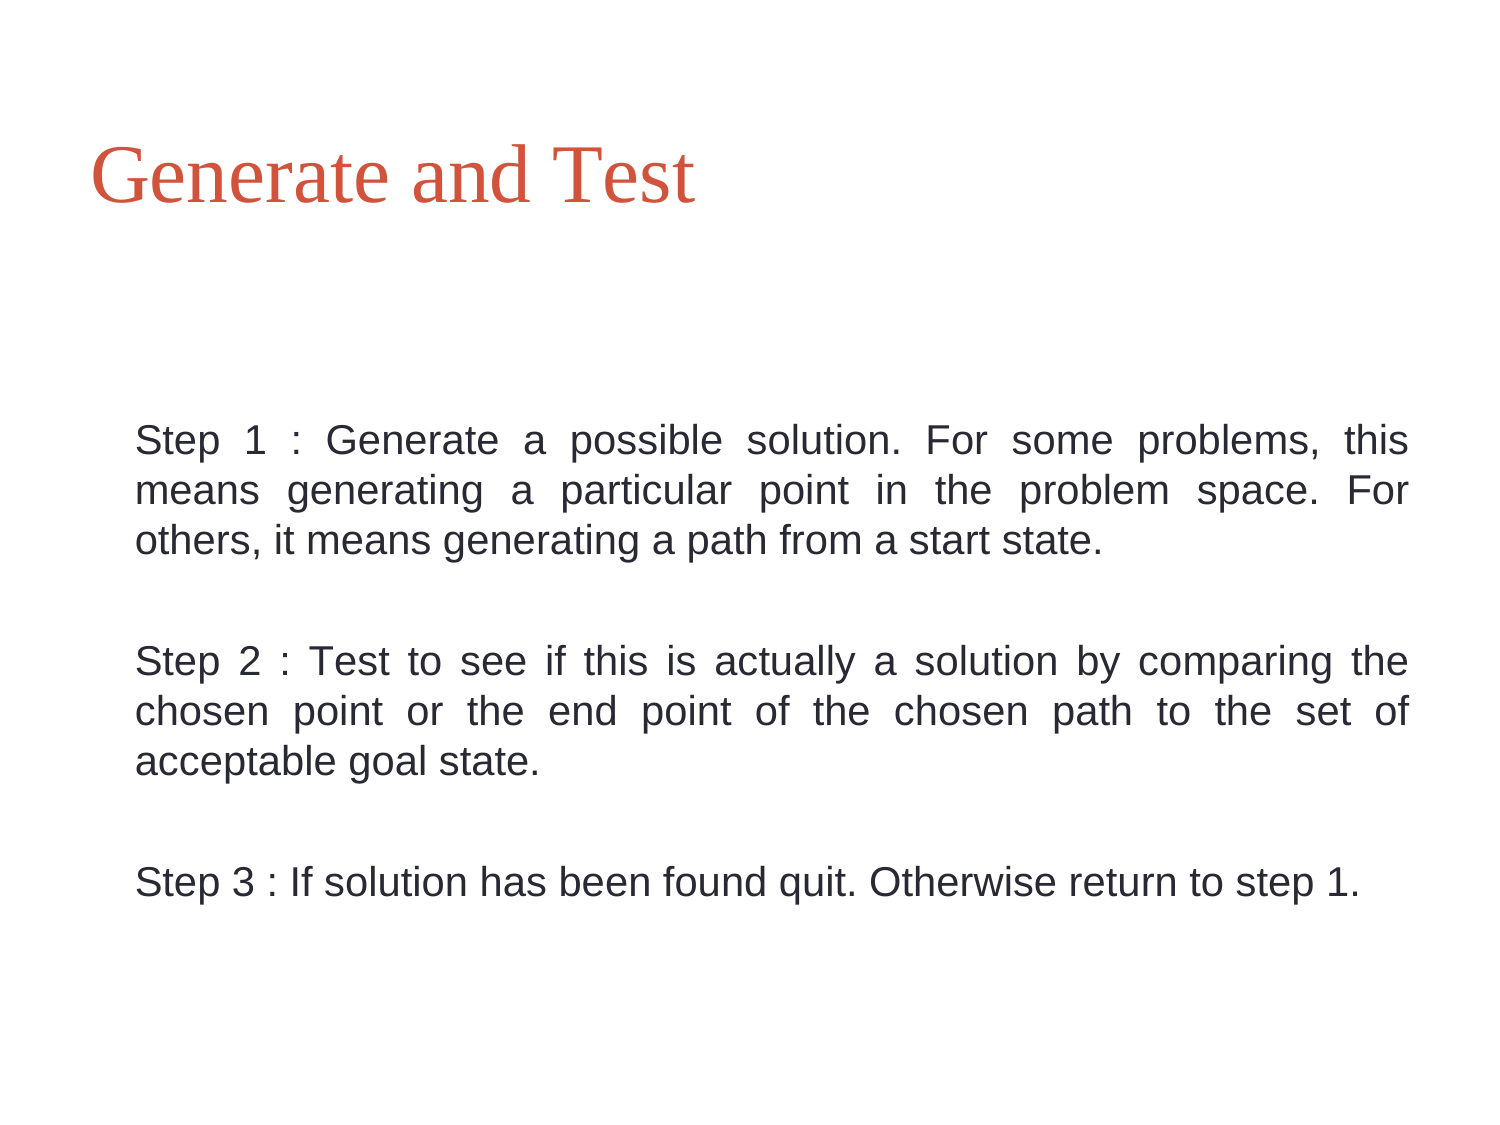

Generate and Test
ALGORITHM
Step 1 : Generate a possible solution. For some problems, this means generating a particular point in the problem space. For others, it means generating a path from a start state.
Step 2 : Test to see if this is actually a solution by comparing the chosen point or the end point of the chosen path to the set of acceptable goal state.
Step 3 : If solution has been found quit. Otherwise return to step 1.